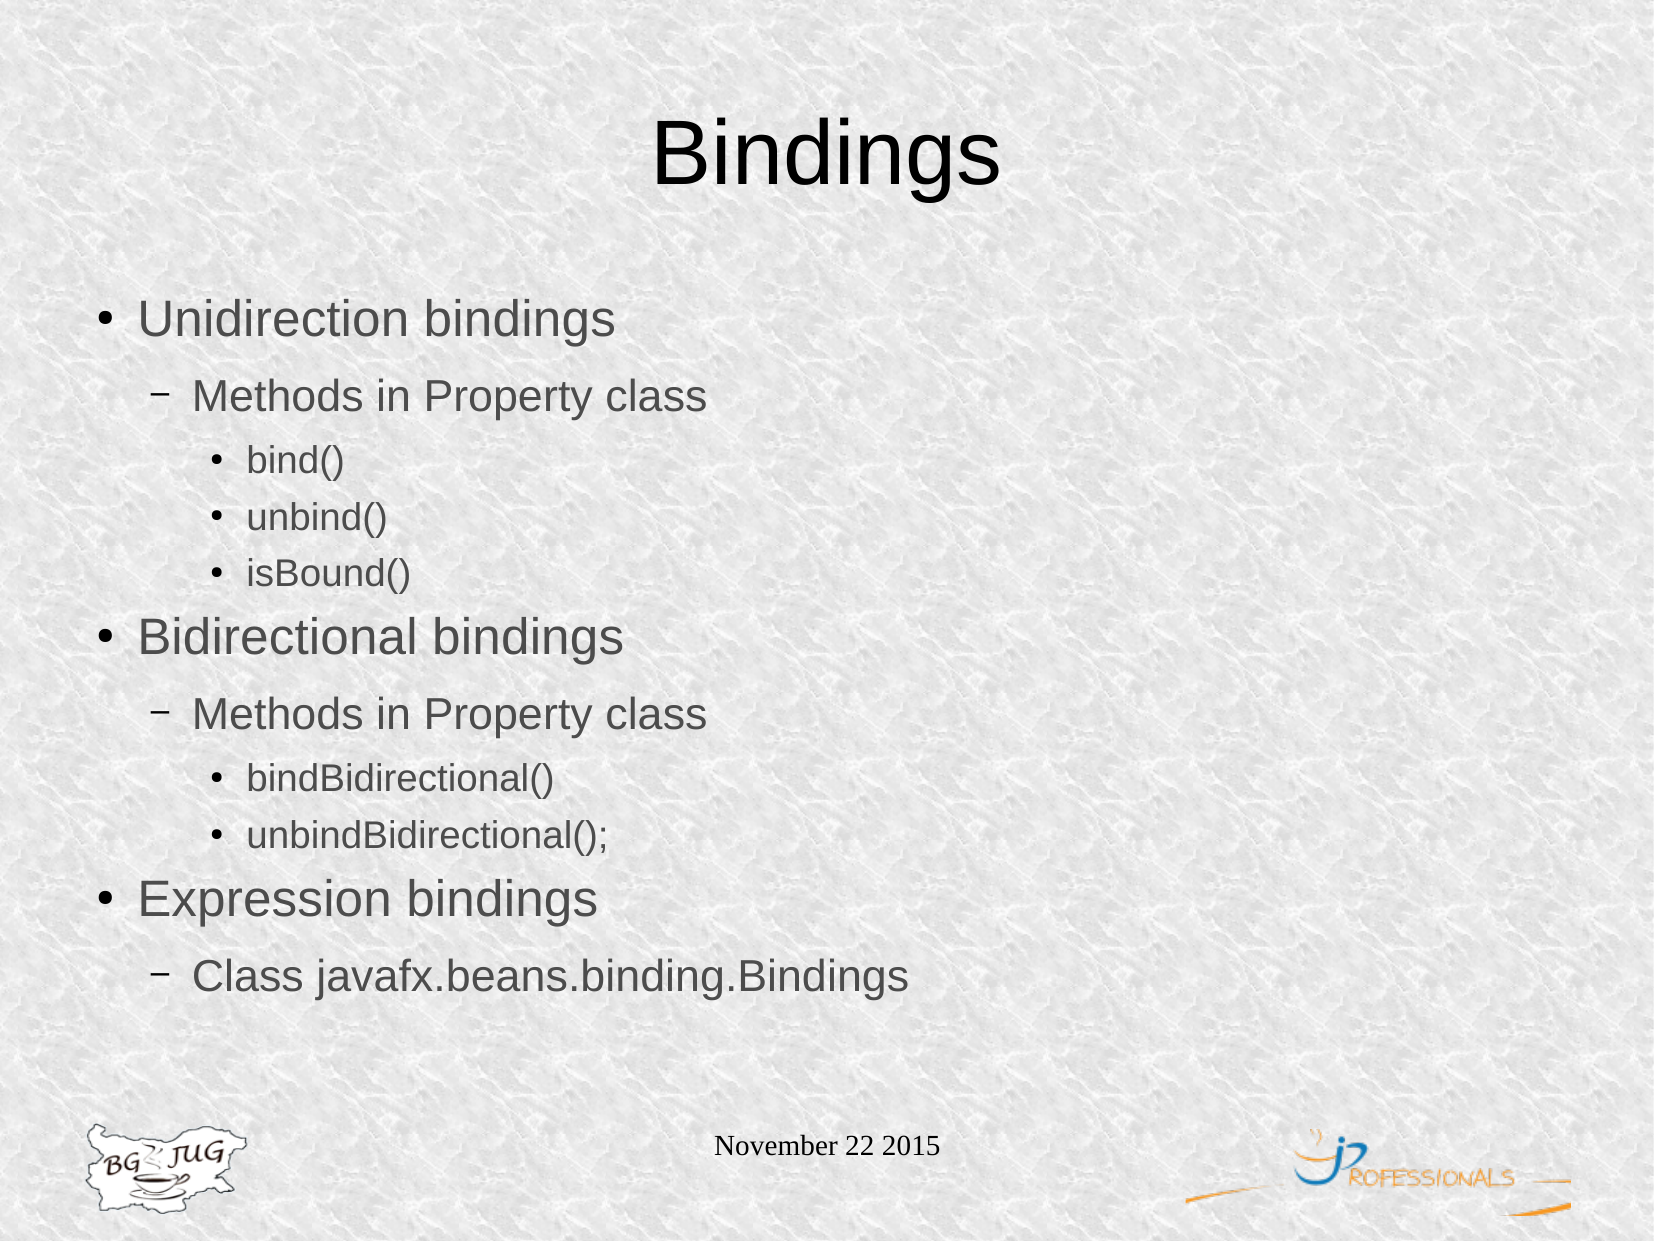

# Bindings
Unidirection bindings
Methods in Property class
bind()
unbind()
isBound()
Bidirectional bindings
Methods in Property class
bindBidirectional()
unbindBidirectional();
Expression bindings
Class javafx.beans.binding.Bindings